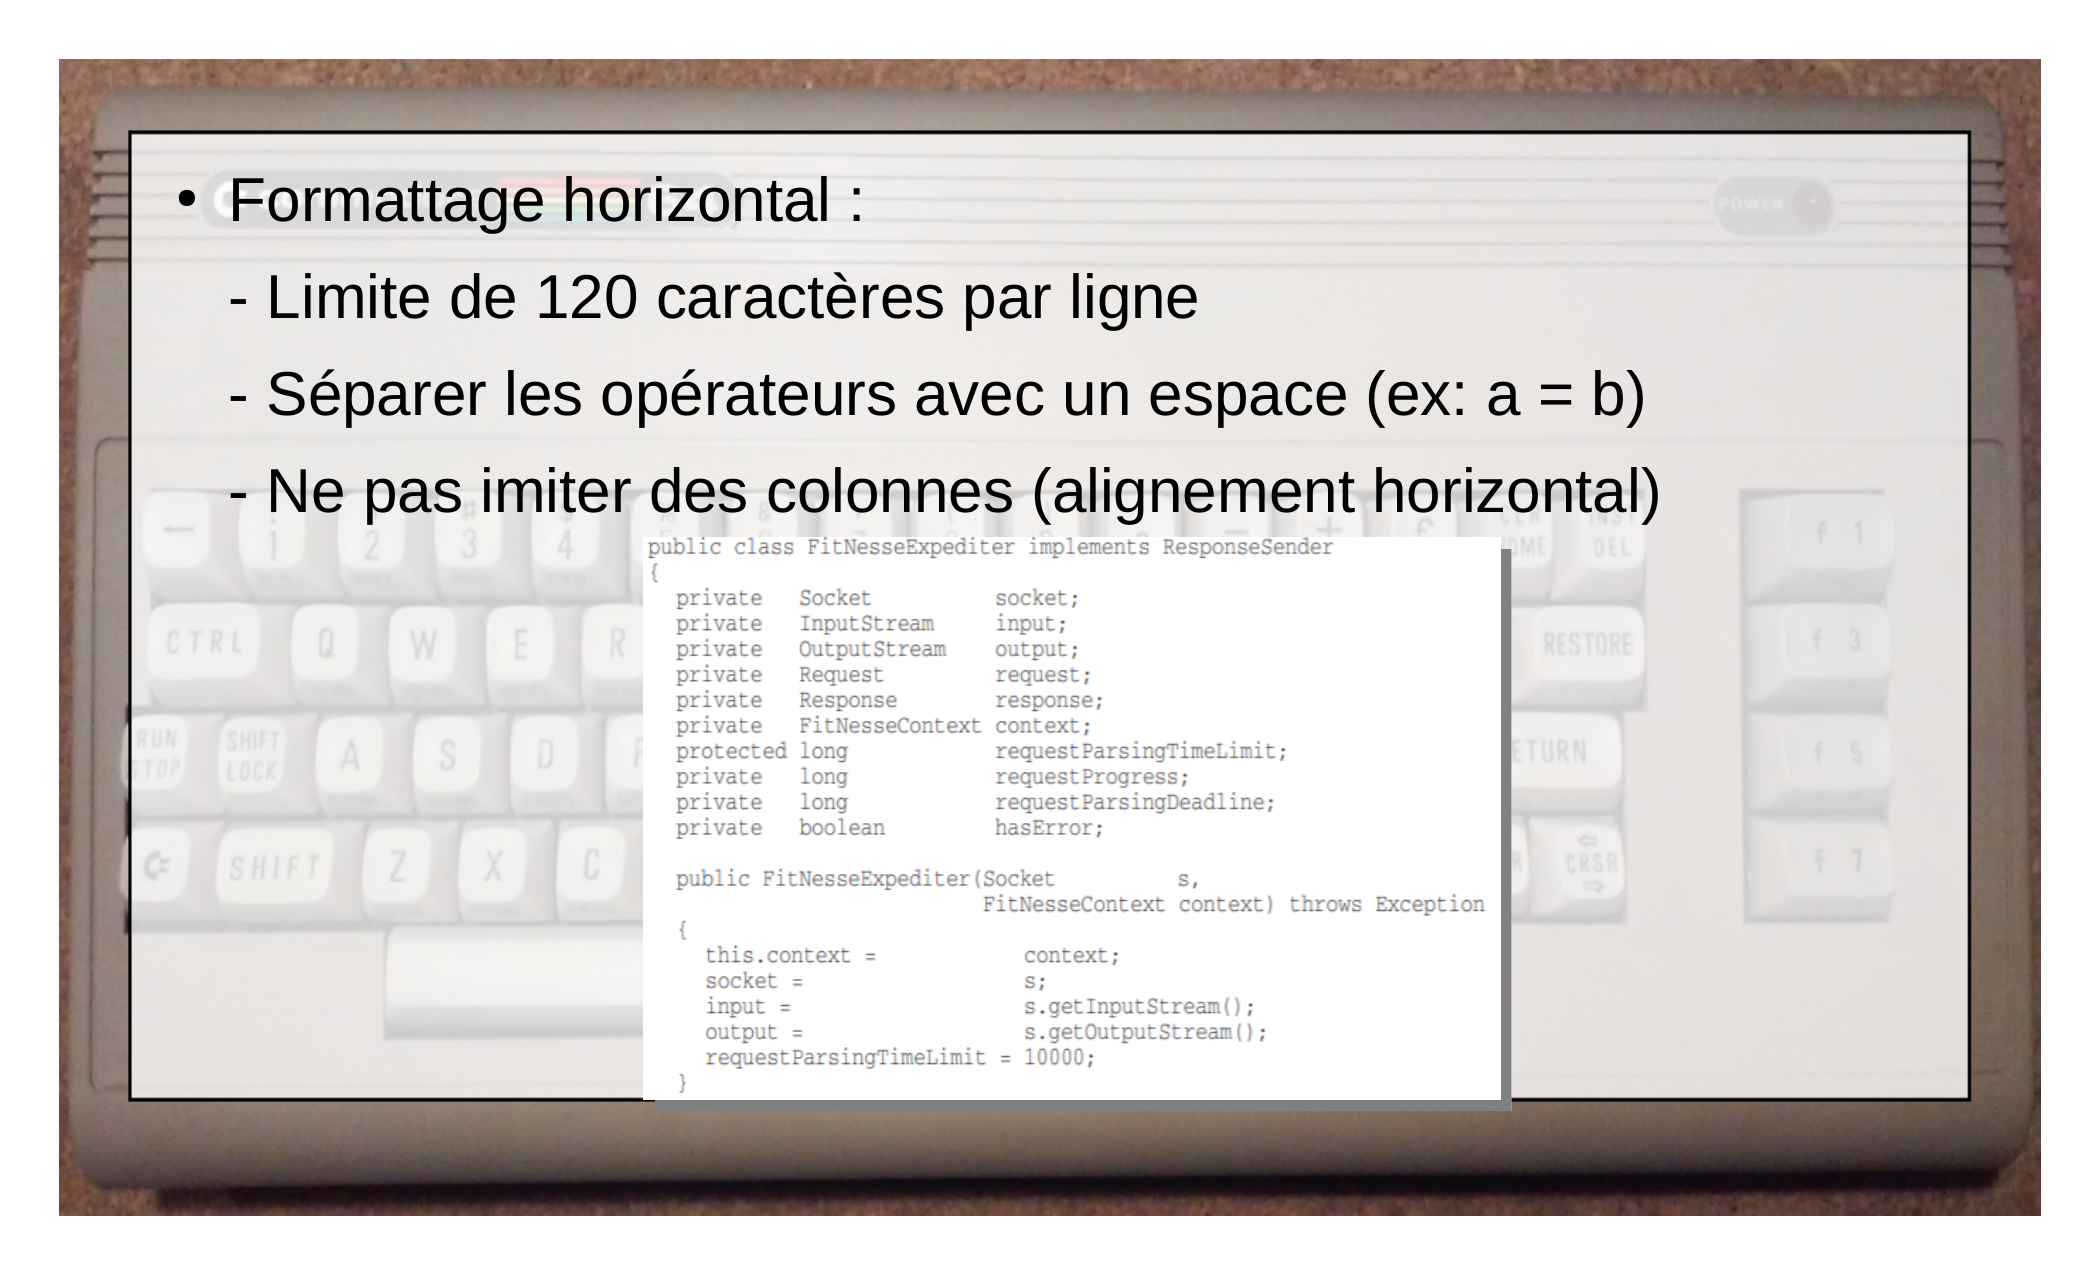

# Formattage horizontal :
- Limite de 120 caractères par ligne
- Séparer les opérateurs avec un espace (ex: a = b)
- Ne pas imiter des colonnes (alignement horizontal)